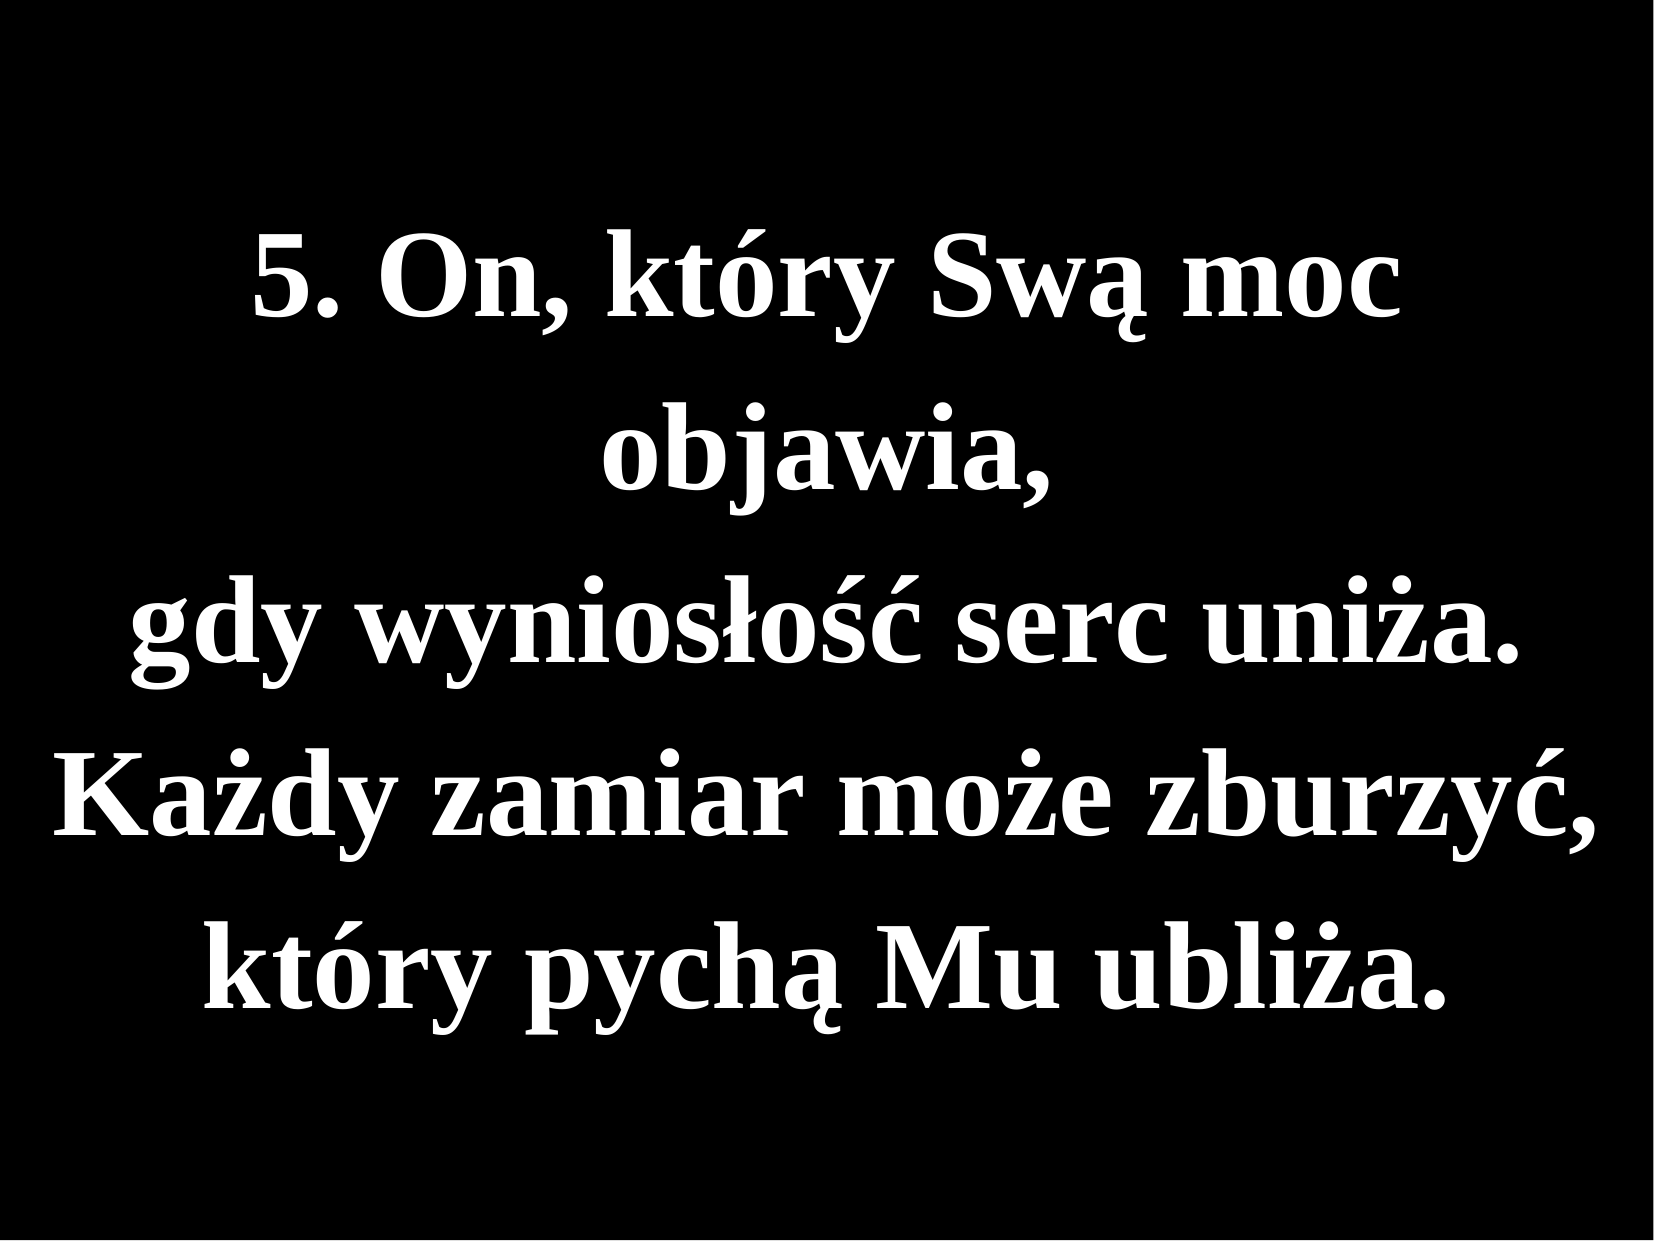

# 5. On, który Swą moc ppp objawia, ppp gdy wyniosłość serc uniża. ppp Każdy zamiar może zburzyć, ppp który pychą Mu ubliża.